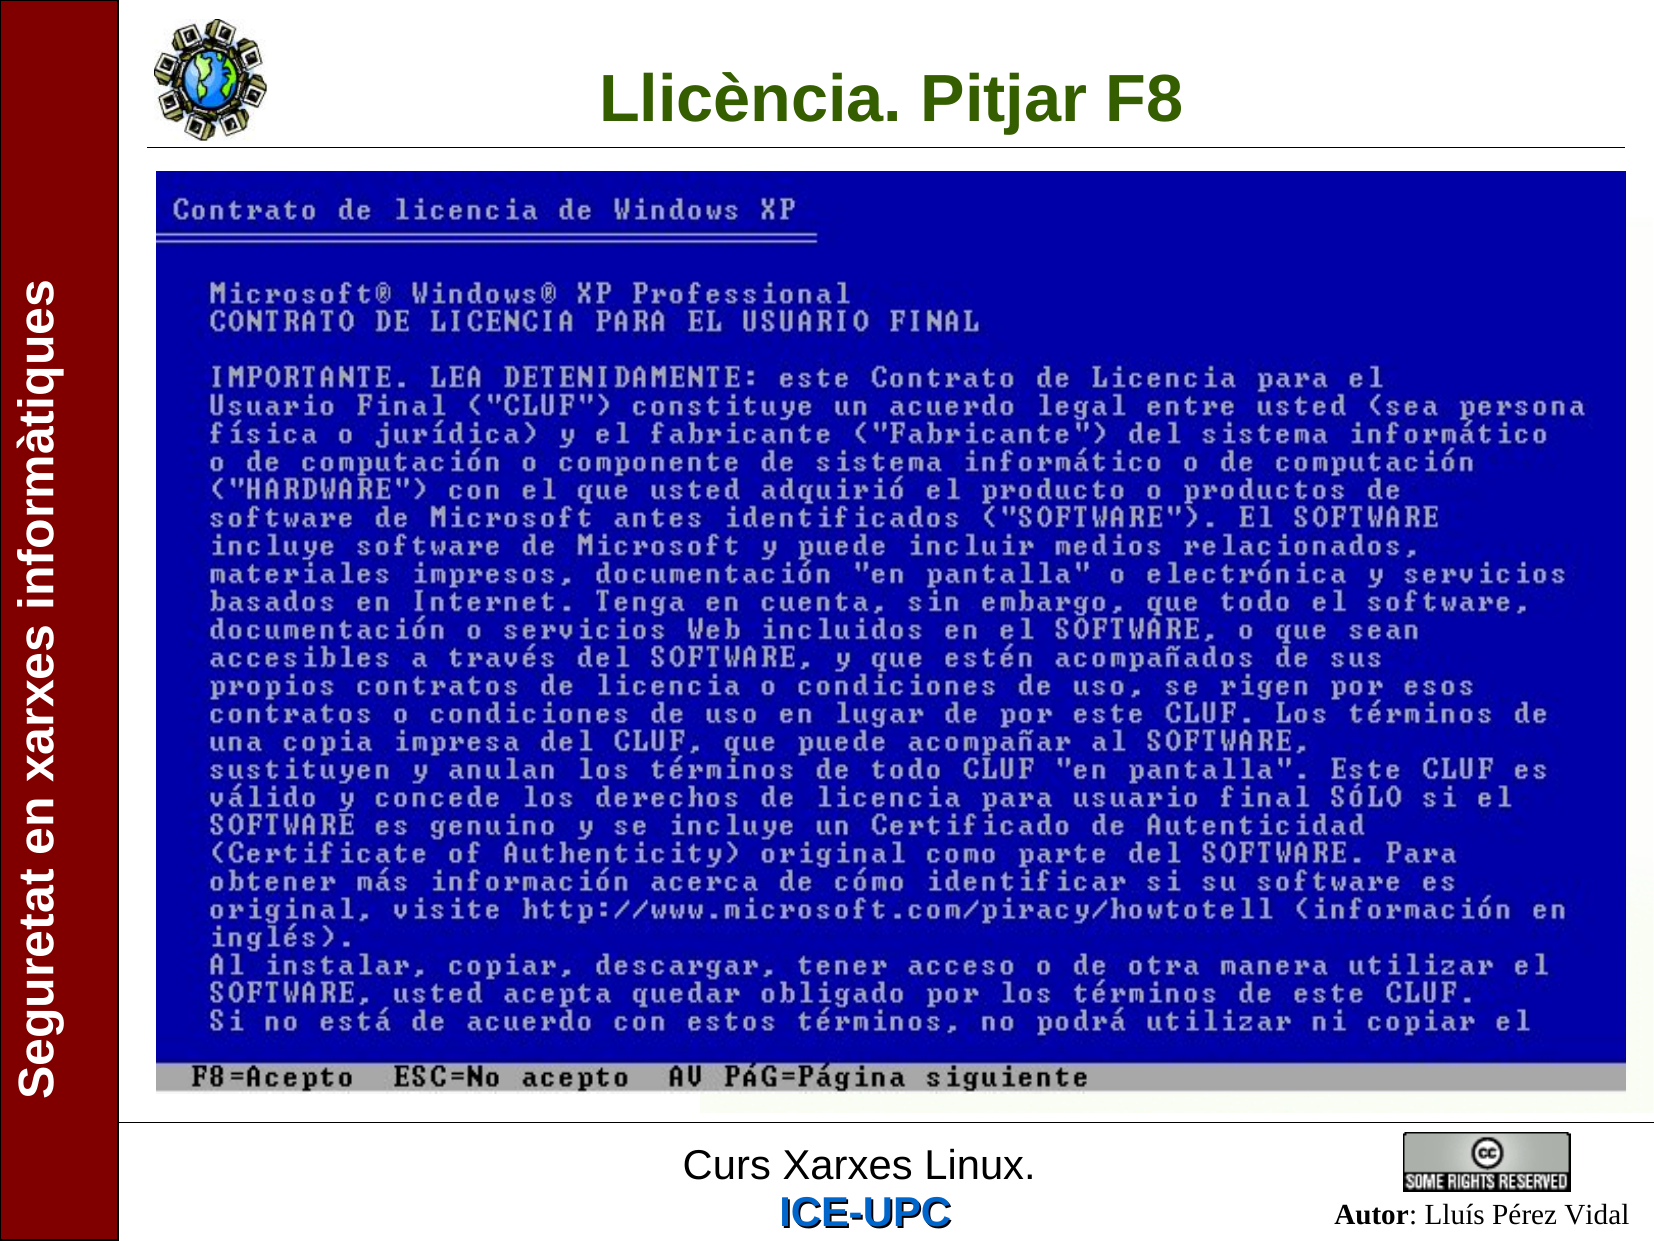

# Llicència. Pitjar F8
 Croquis d'arquitectura mostrant les 3 zones